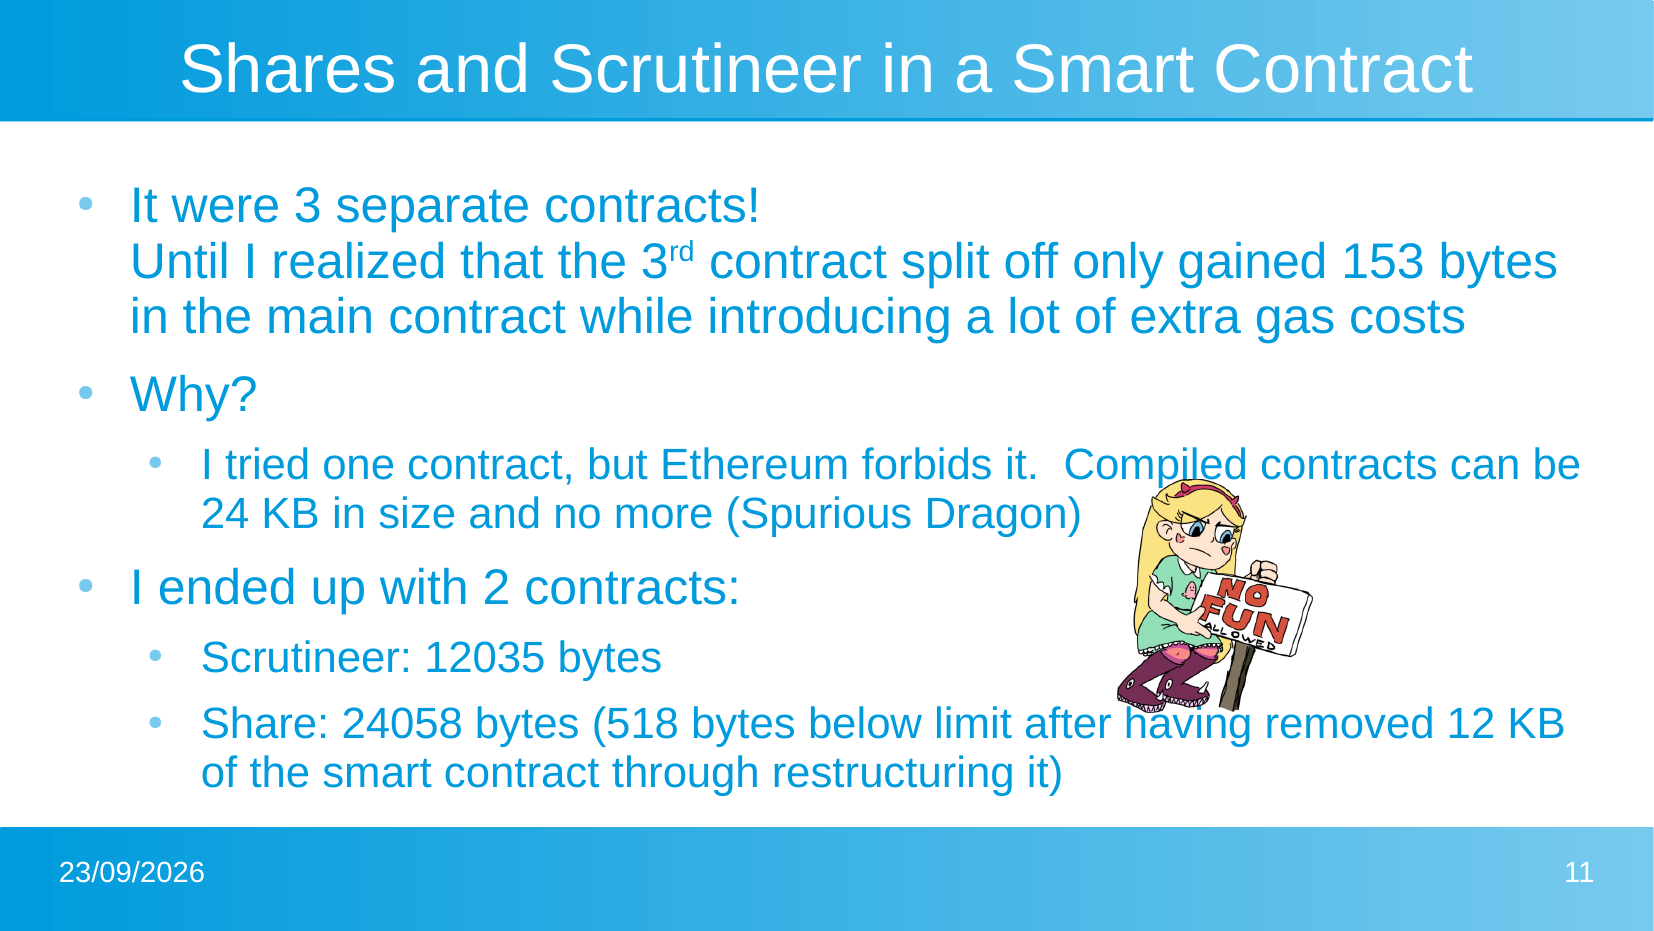

# Shares and Scrutineer in a Smart Contract
It were 3 separate contracts!
Until I realized that the 3rd contract split off only gained 153 bytes in the main contract while introducing a lot of extra gas costs
Why?
I tried one contract, but Ethereum forbids it. Compiled contracts can be 24 KB in size and no more (Spurious Dragon)
I ended up with 2 contracts:
Scrutineer: 12035 bytes
Share: 24058 bytes (518 bytes below limit after having removed 12 KB of the smart contract through restructuring it)
11